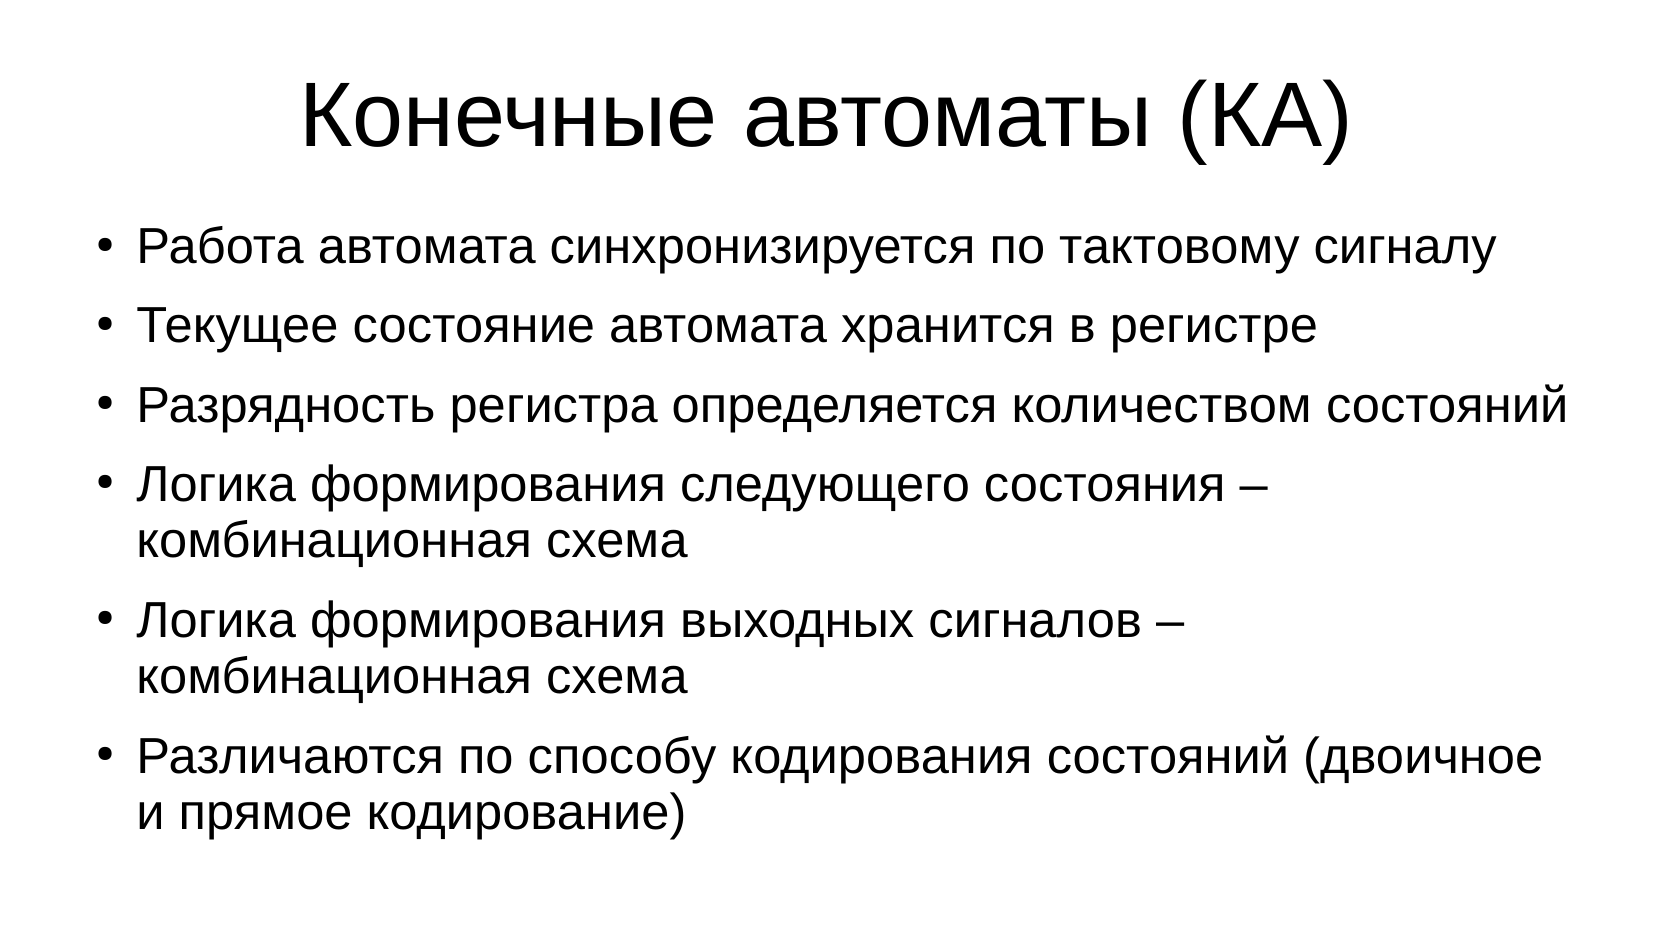

# Конечные автоматы (КА)
Работа автомата синхронизируется по тактовому сигналу
Текущее состояние автомата хранится в регистре
Разрядность регистра определяется количеством состояний
Логика формирования следующего состояния – комбинационная схема
Логика формирования выходных сигналов – комбинационная схема
Различаются по способу кодирования состояний (двоичное и прямое кодирование)